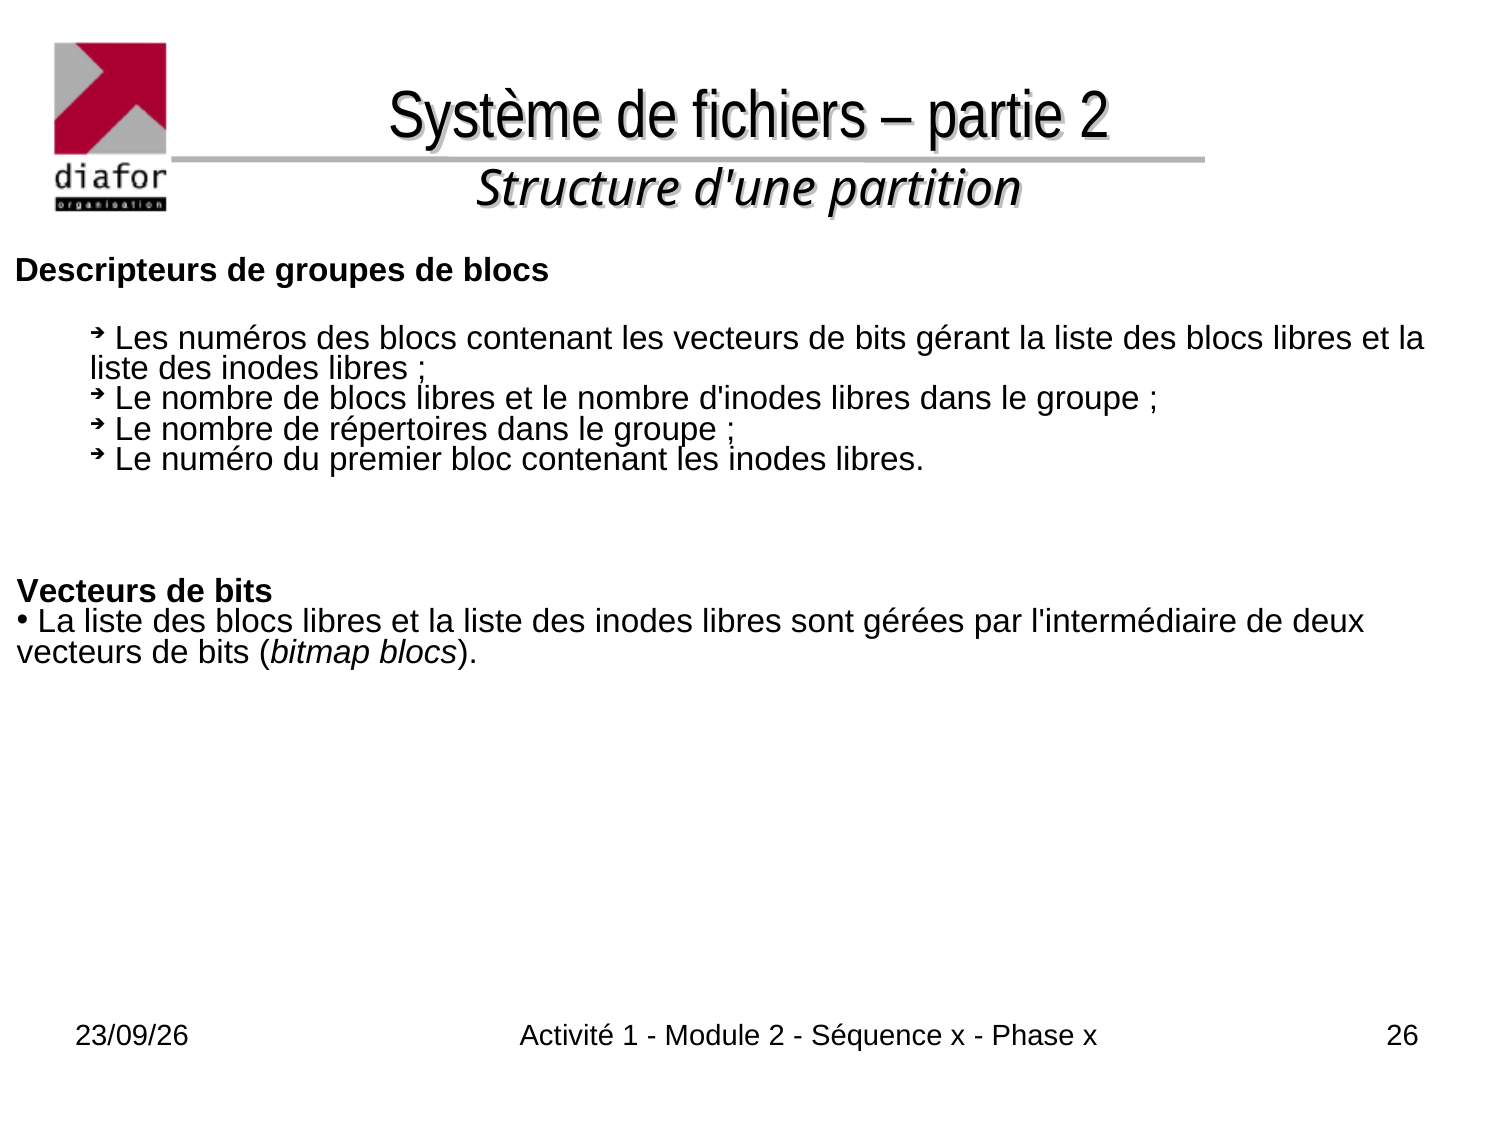

# Système de fichiers – partie 2 Structure d'une partition
Descripteurs de groupes de blocs
 Les numéros des blocs contenant les vecteurs de bits gérant la liste des blocs libres et la
liste des inodes libres ;
 Le nombre de blocs libres et le nombre d'inodes libres dans le groupe ;
 Le nombre de répertoires dans le groupe ;
 Le numéro du premier bloc contenant les inodes libres.
Vecteurs de bits
 La liste des blocs libres et la liste des inodes libres sont gérées par l'intermédiaire de deux
vecteurs de bits (bitmap blocs).
Activité 1 - Module 2 - Séquence x - Phase x
26